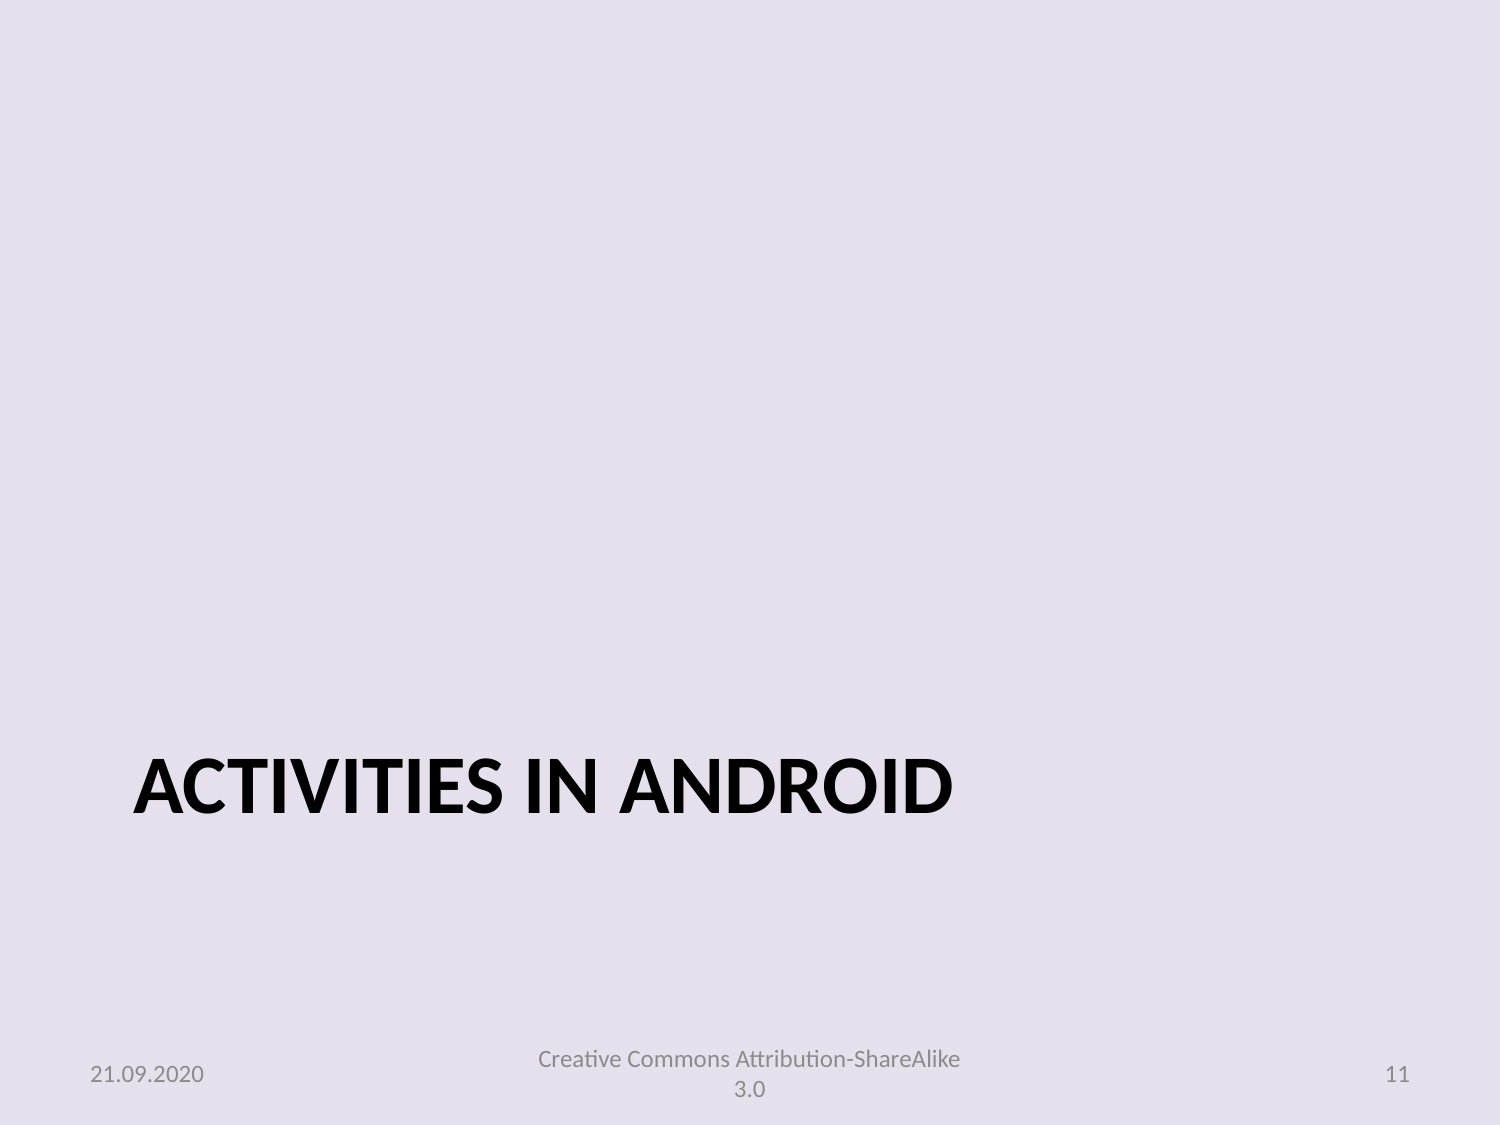

# Activities in android
21.09.2020
Creative Commons Attribution-ShareAlike 3.0
11